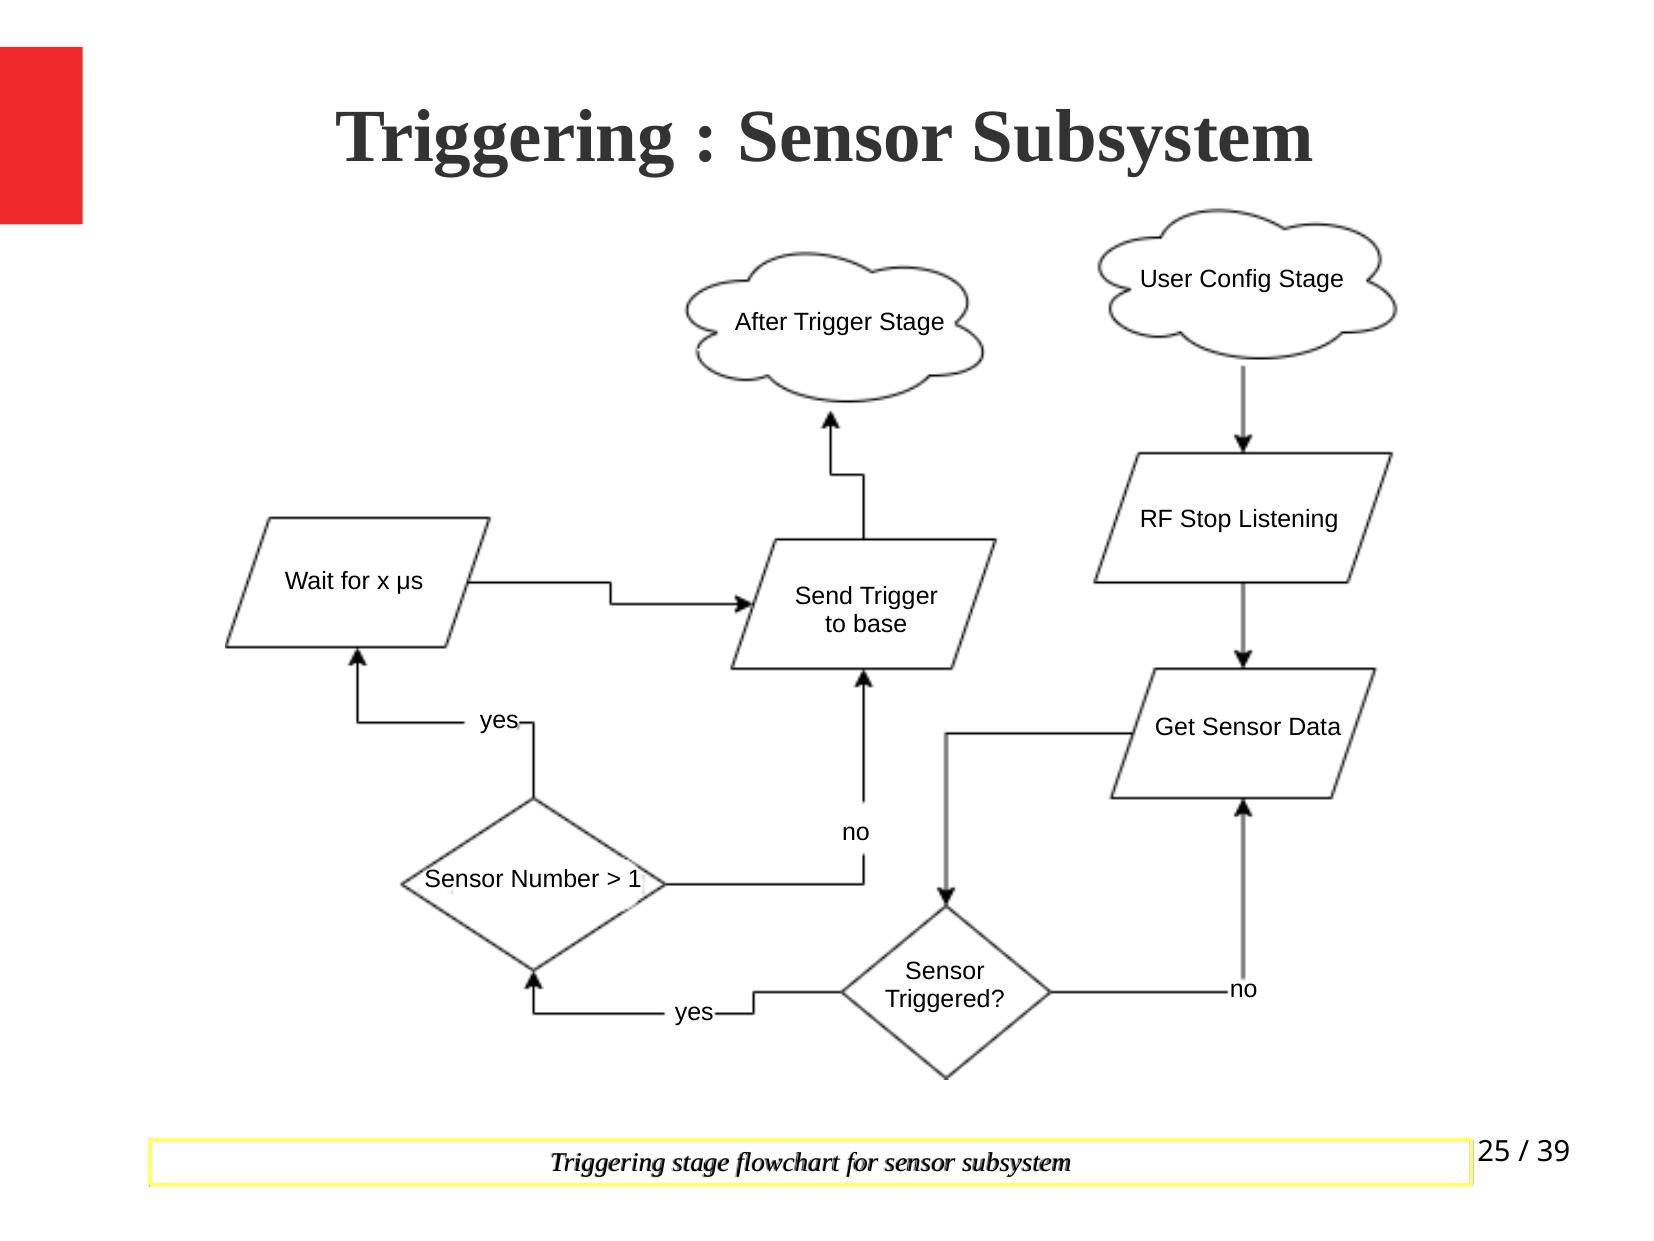

# Triggering : Sensor Subsystem
User Config Stage
After Trigger Stage
RF Stop Listening
Wait for x μs
Send Trigger
to base
yes
Get Sensor Data
no
Sensor Number > 1
Sensor
Triggered?
no
yes
25
Triggering stage flowchart for sensor subsystem